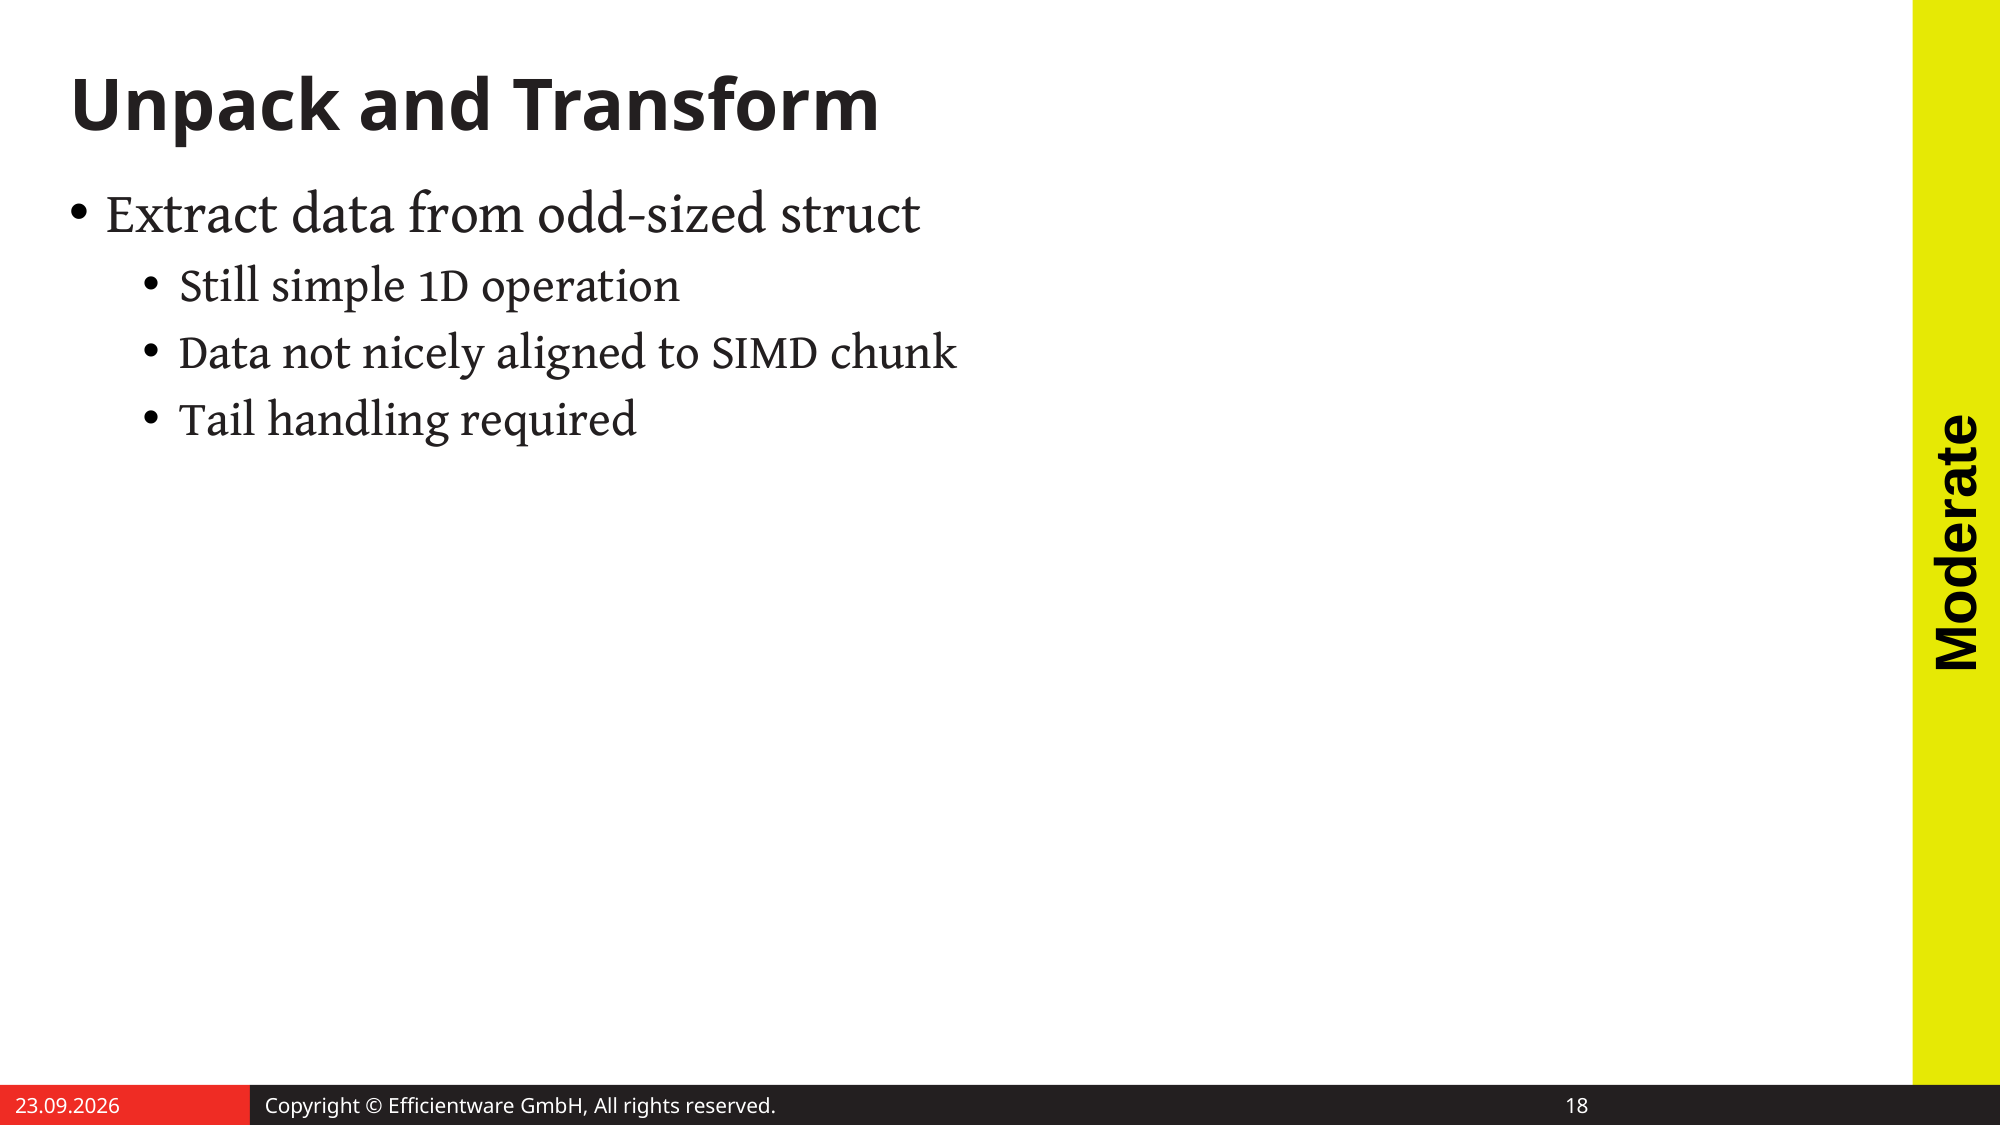

# Unpack and Transform
Extract data from odd-sized struct
Still simple 1D operation
Data not nicely aligned to SIMD chunk
Tail handling required
RGB-to-grayscale conversion
Temporary expansion to FP32 changes vector capacity
Expectation
Optimal: 6 cycles / iteration (16 pixels)
Compiler will issue intermediate permutation instructions
Moderate
Copyright © Efficientware GmbH, All rights reserved.